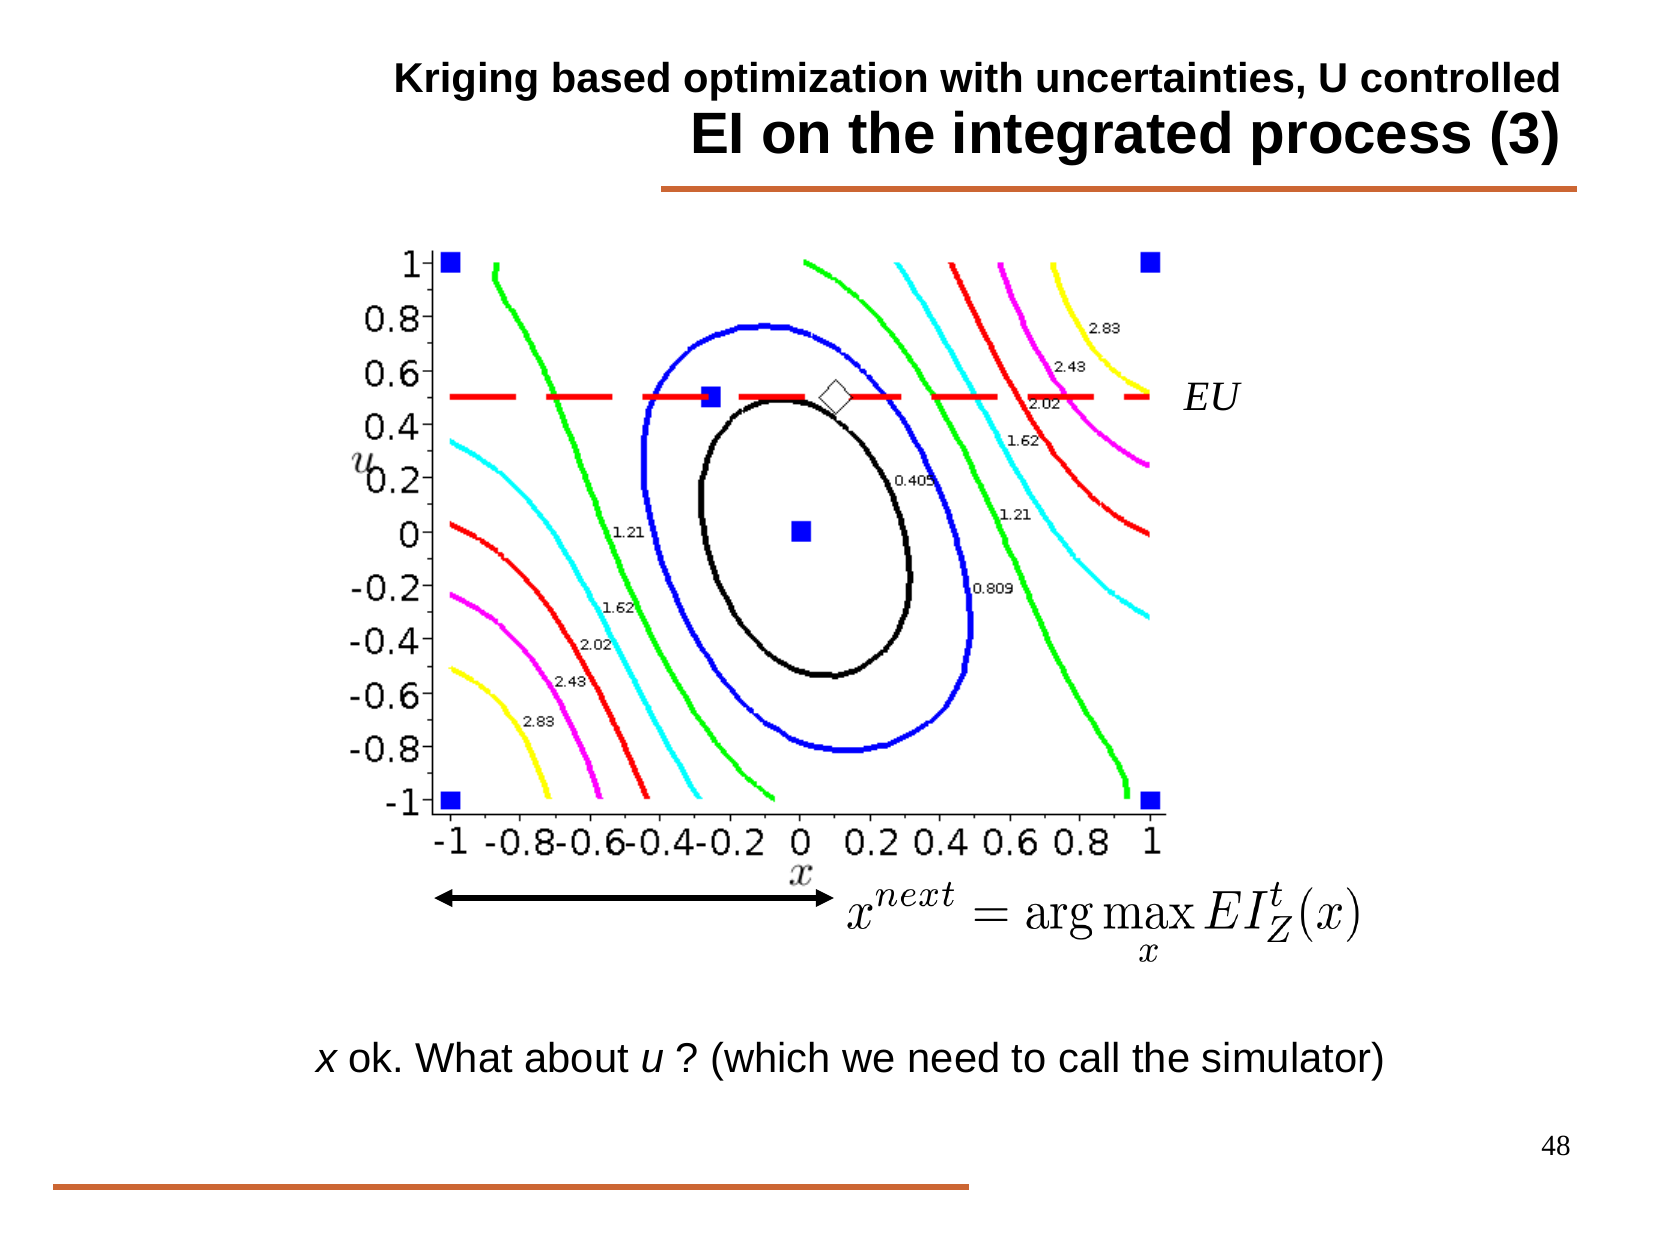

Kriging based optimization with uncertainties, U controlled
EI on the integrated process (3)
EU
x ok. What about u ? (which we need to call the simulator)
48